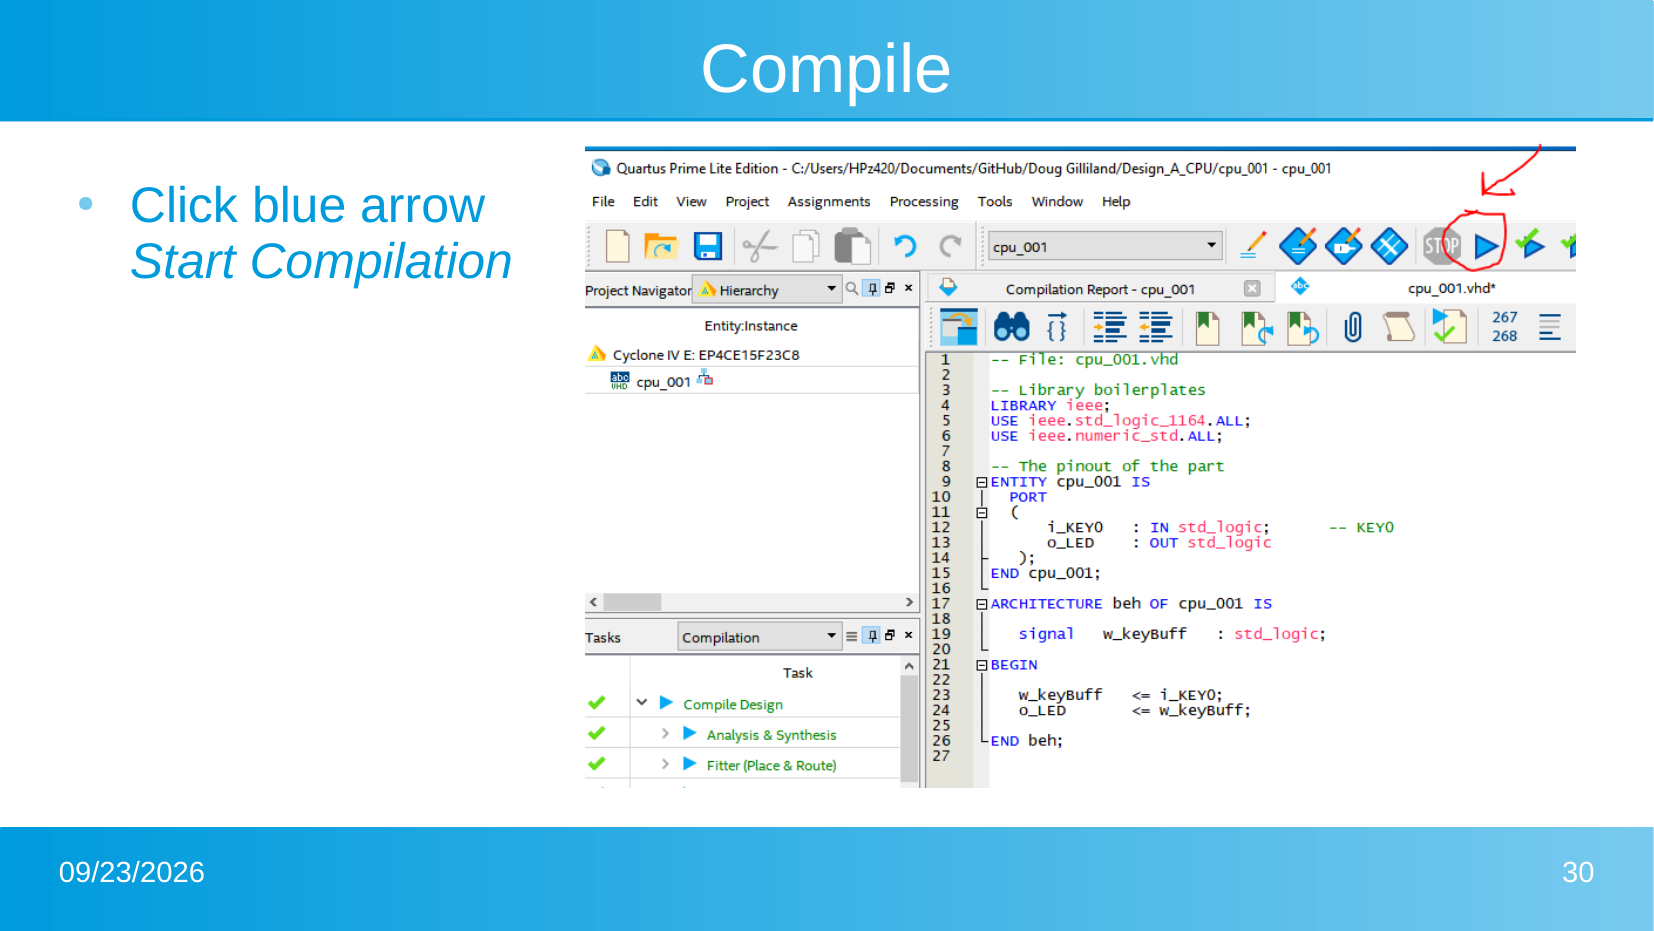

# Compile
Click blue arrow
Start Compilation
30